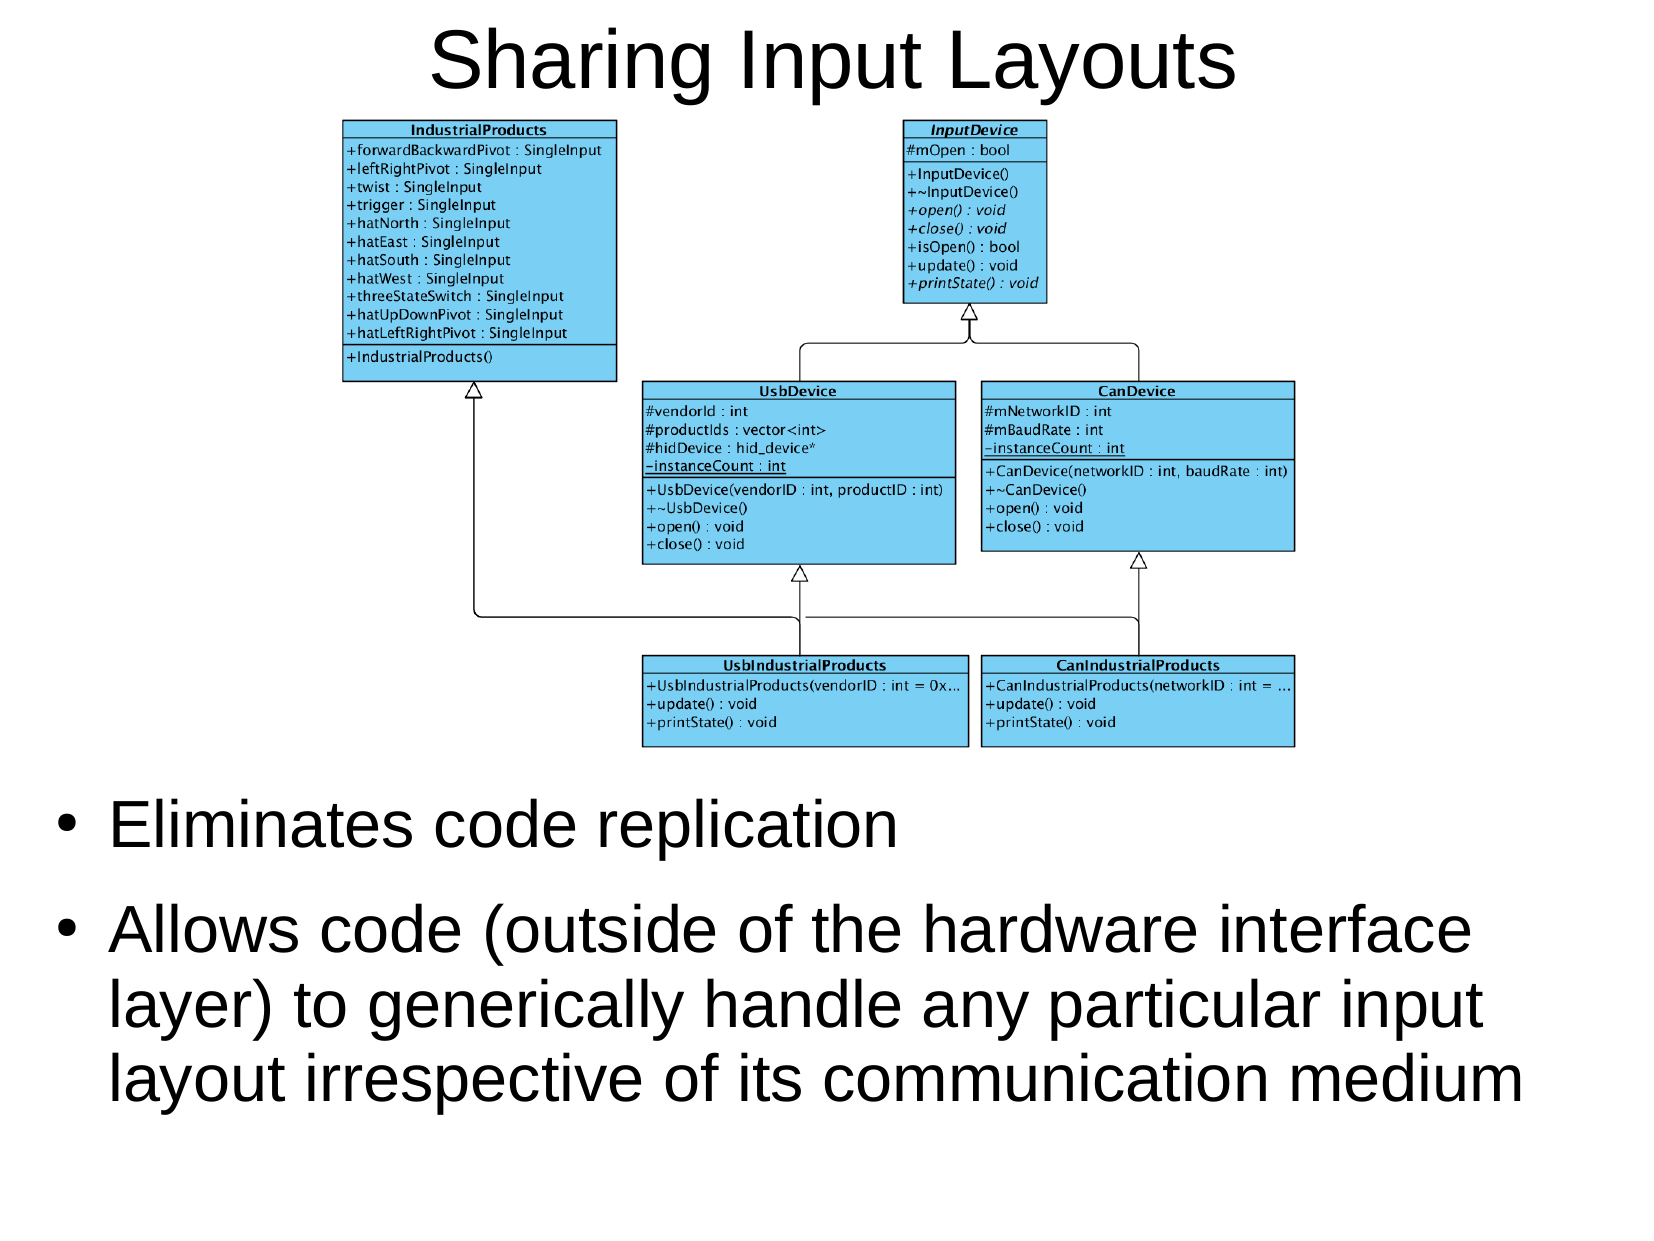

Sharing Input Layouts
# Eliminates code replication
Allows code (outside of the hardware interface layer) to generically handle any particular input layout irrespective of its communication medium